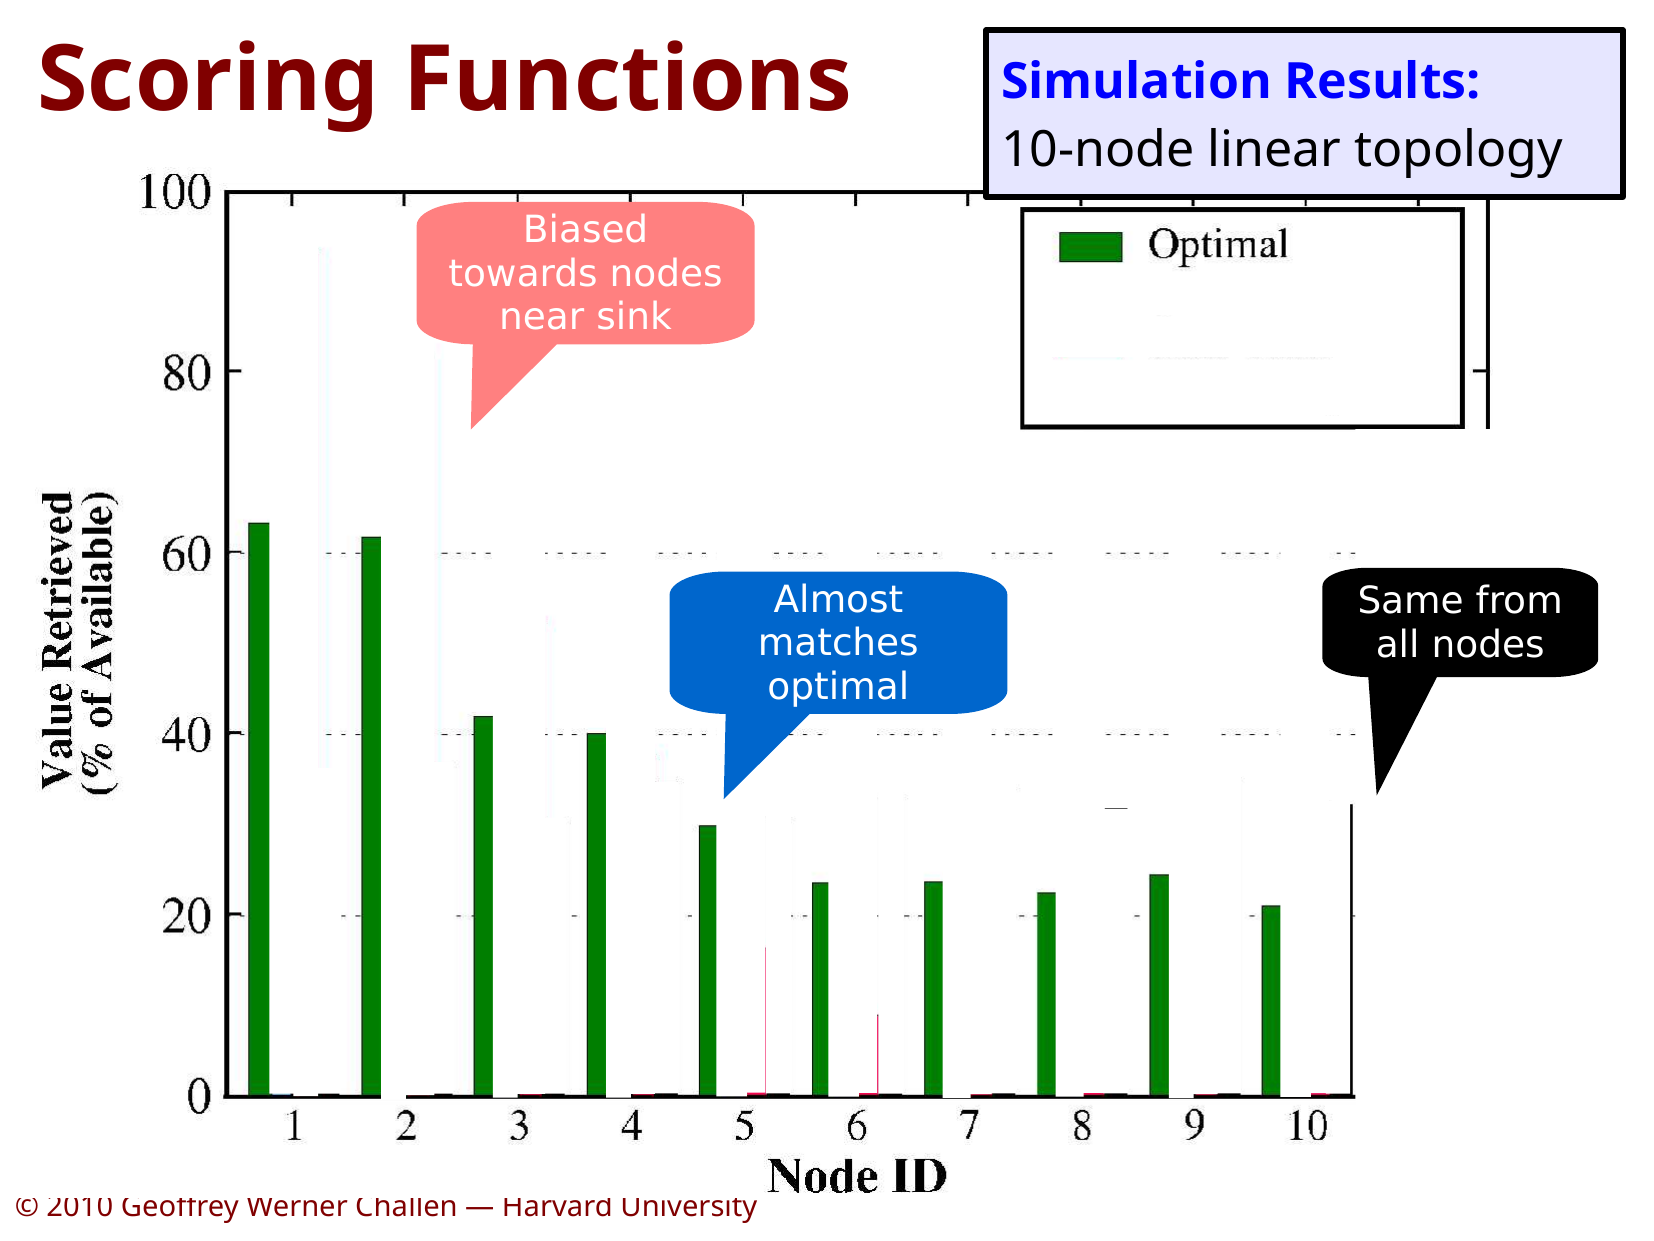

# Scoring Functions
Simulation Results:
10-node linear topology
Biased towards nodes near sink
Same from all nodes
Almost matches
optimal